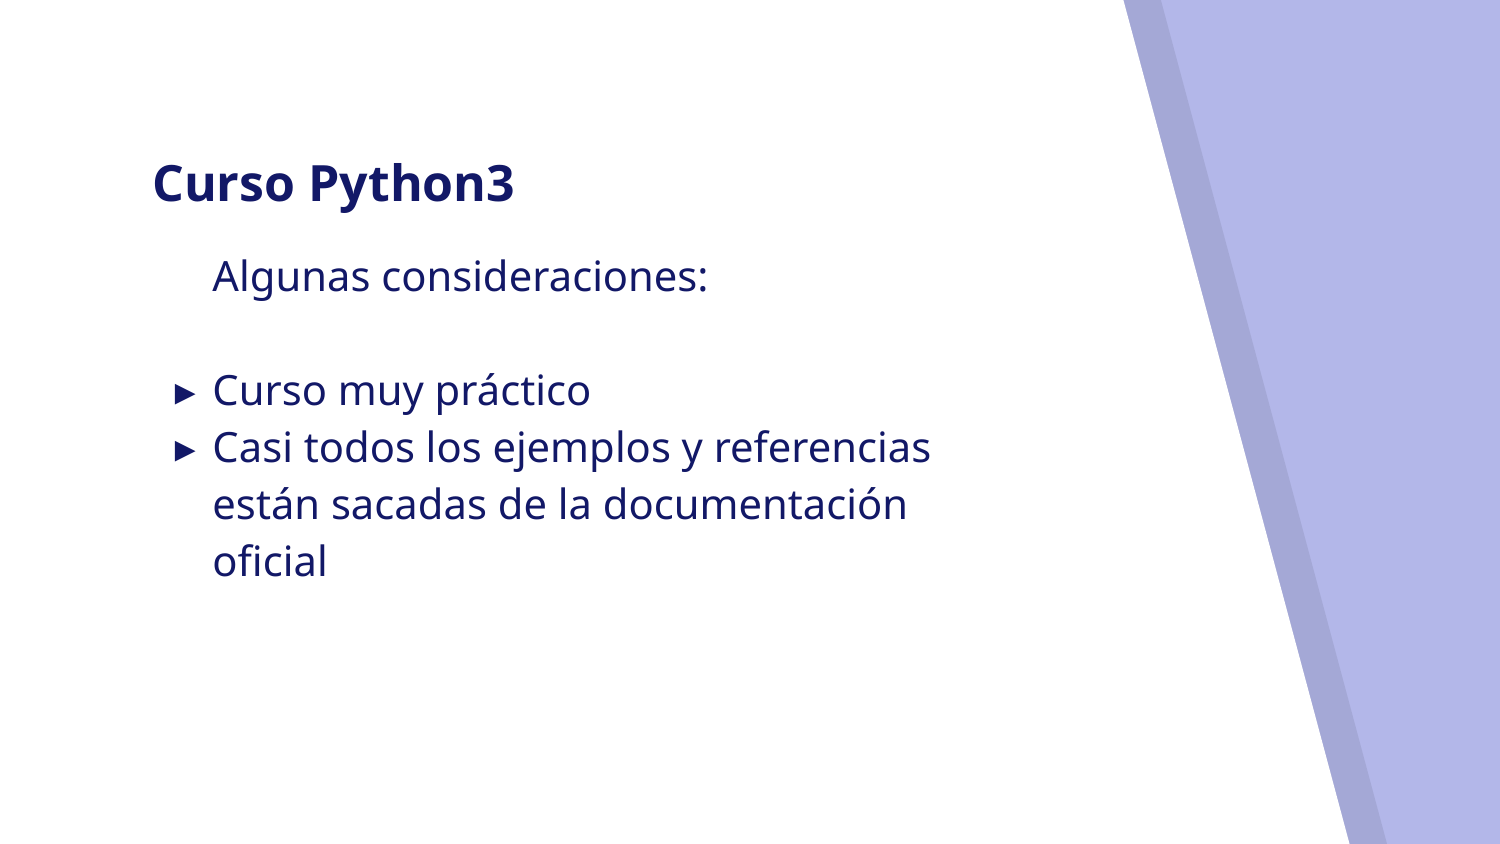

# Curso Python3
Algunas consideraciones:
Curso muy práctico
Casi todos los ejemplos y referencias están sacadas de la documentación oficial